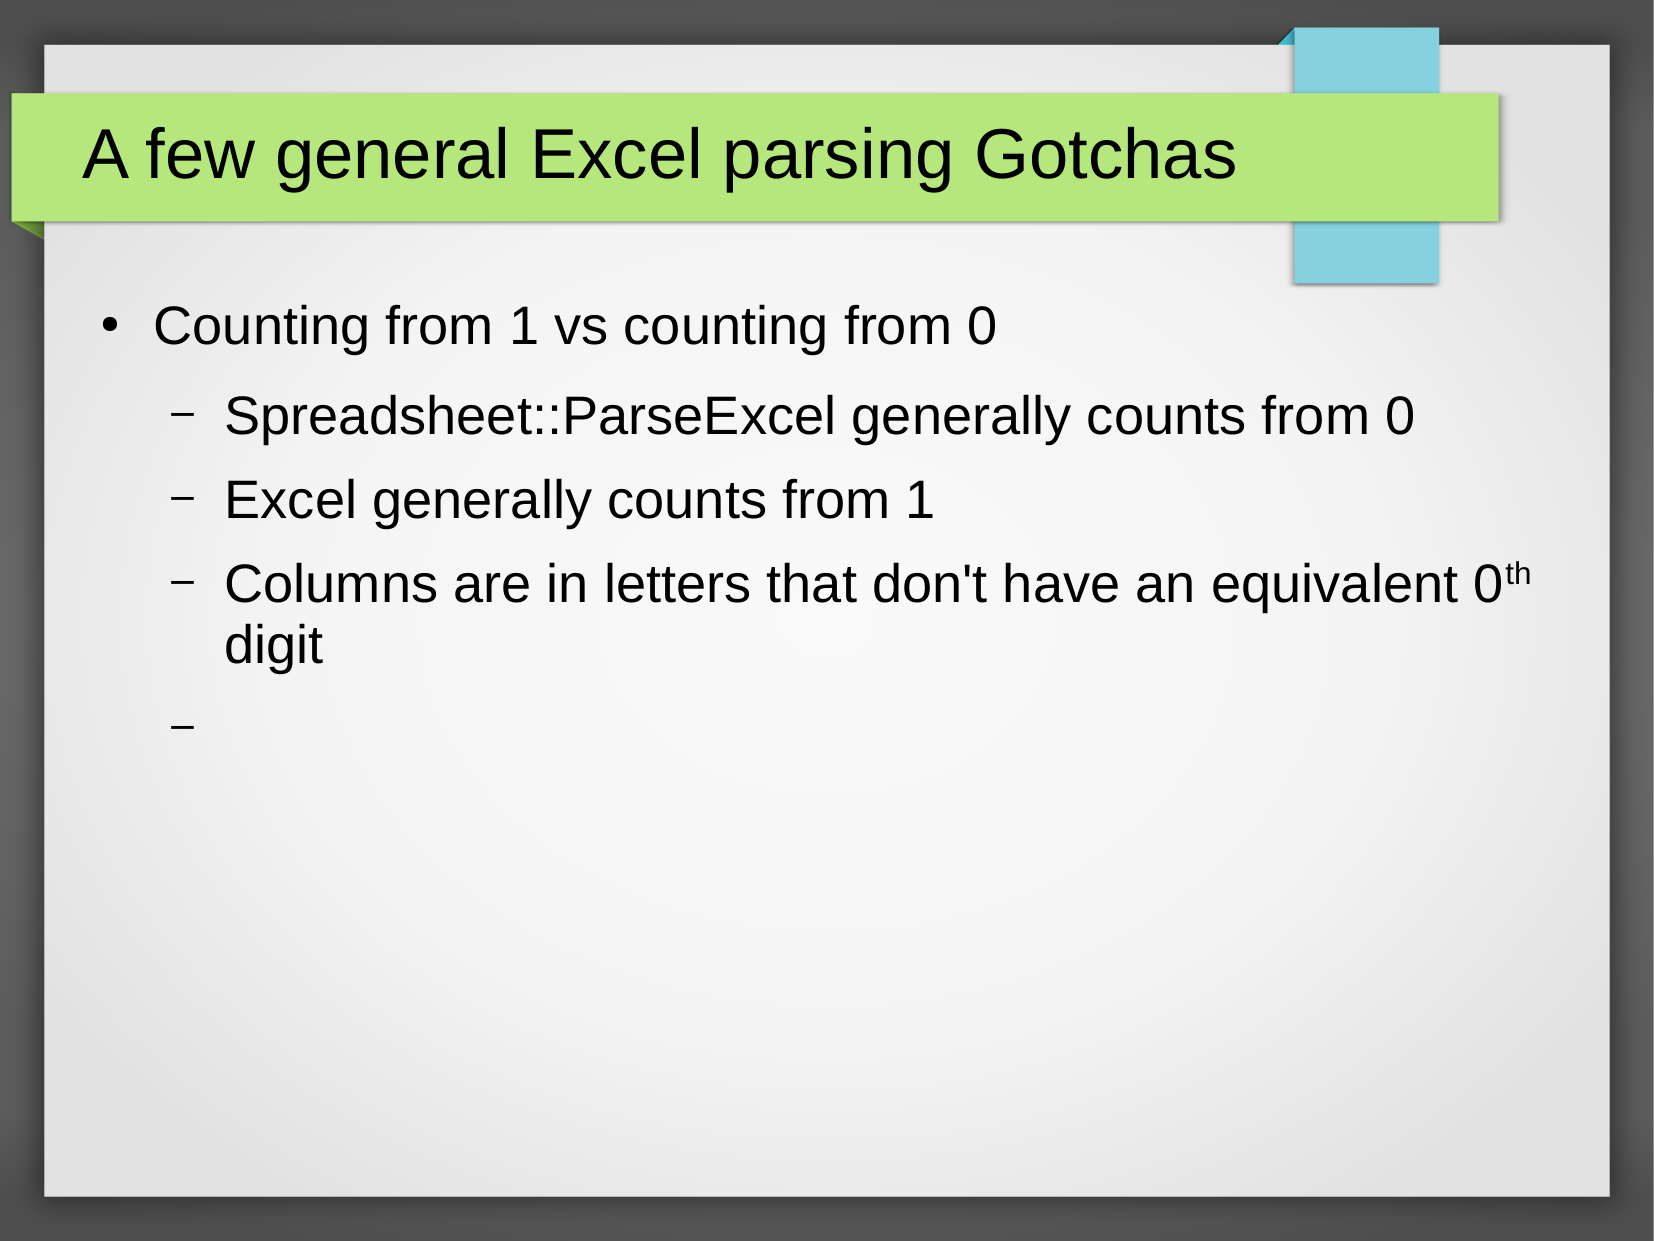

# A few general Excel parsing Gotchas
Counting from 1 vs counting from 0
Spreadsheet::ParseExcel generally counts from 0
Excel generally counts from 1
Columns are in letters that don't have an equivalent 0th digit